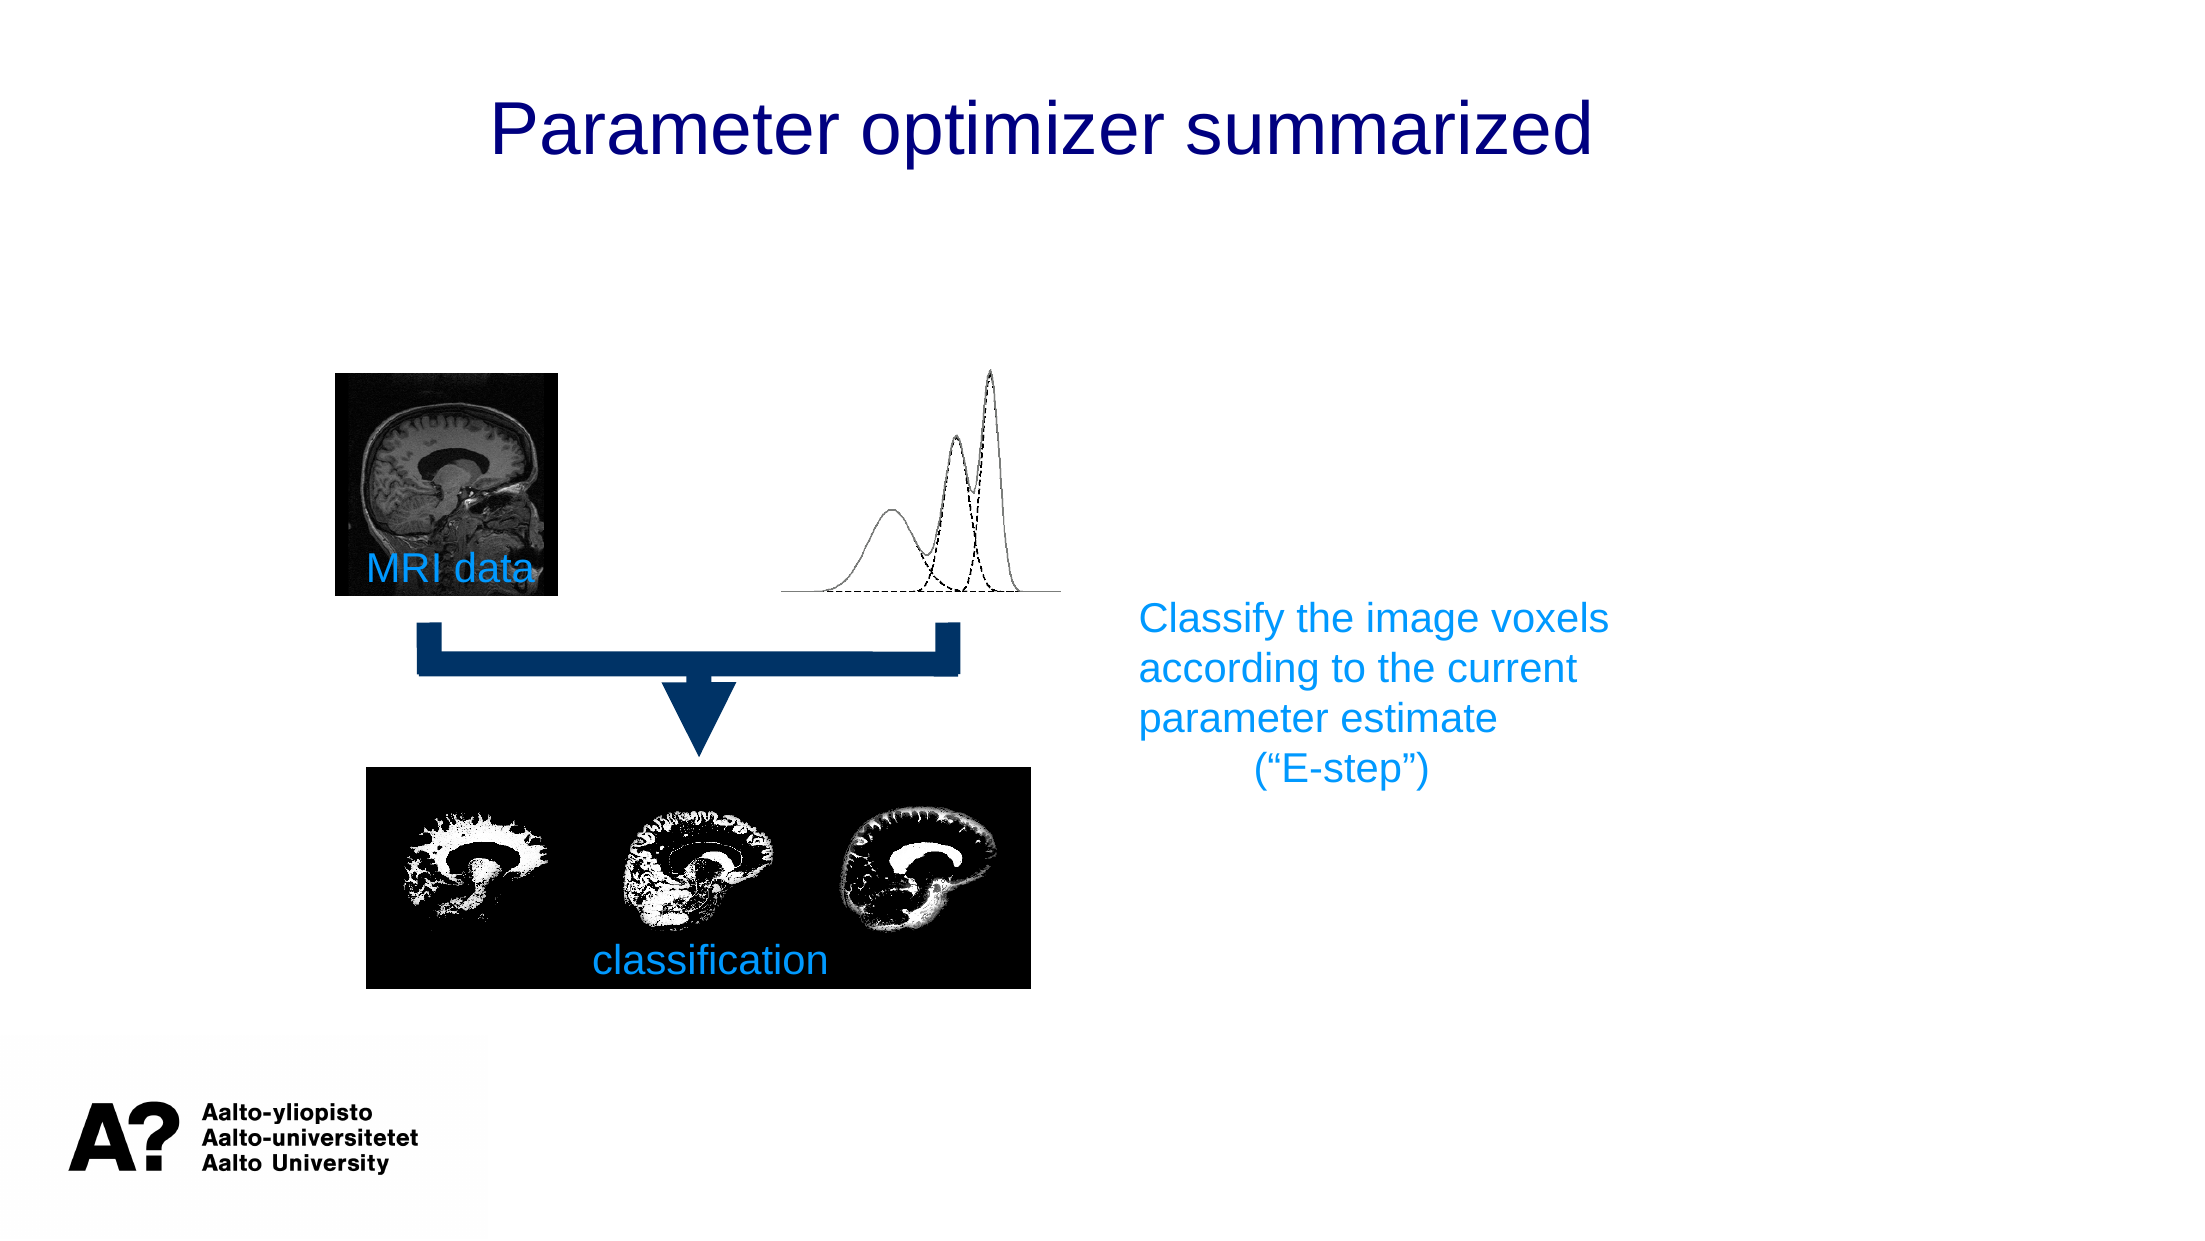

# Parameter optimizer summarized
MRI data
classification
Classify the image voxels according to the current parameter estimate
 (“E-step”)